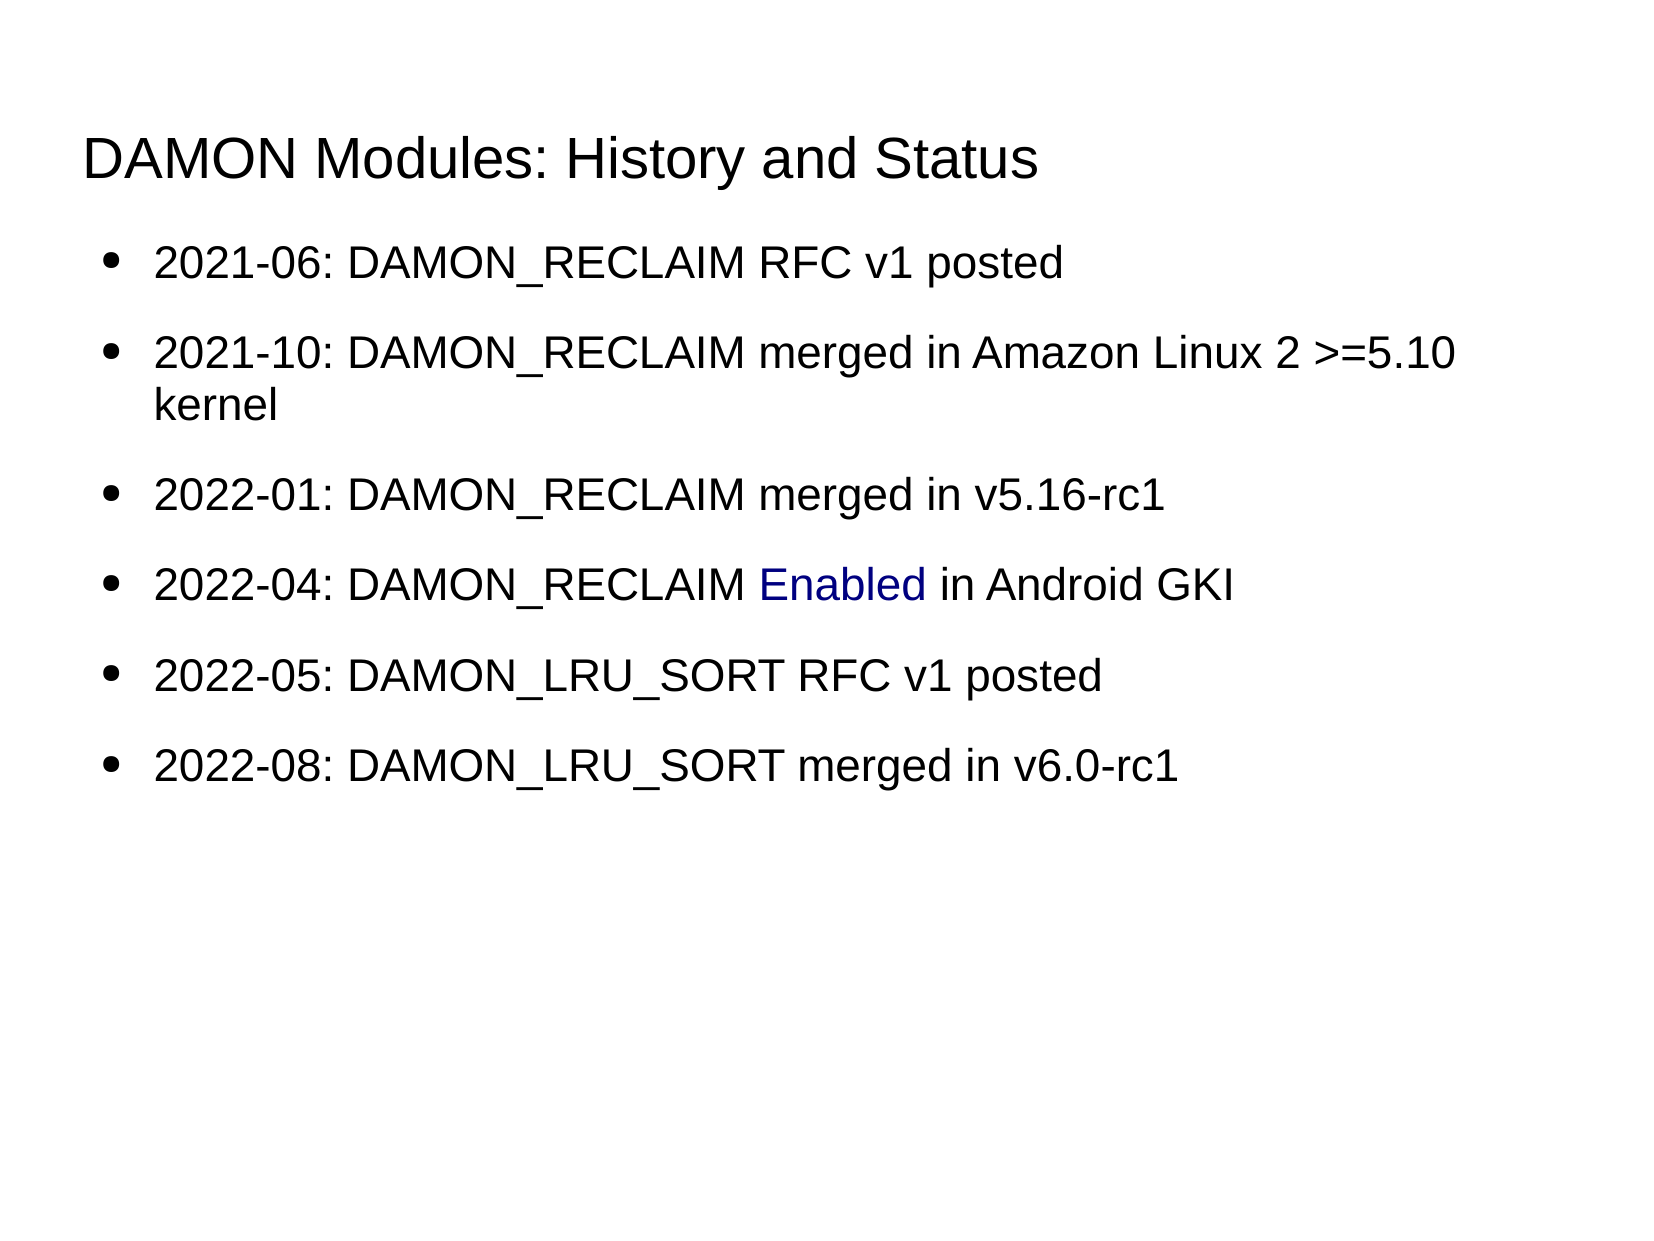

# DAMON Modules: History and Status
2021-06: DAMON_RECLAIM RFC v1 posted
2021-10: DAMON_RECLAIM merged in Amazon Linux 2 >=5.10 kernel
2022-01: DAMON_RECLAIM merged in v5.16-rc1
2022-04: DAMON_RECLAIM Enabled in Android GKI
2022-05: DAMON_LRU_SORT RFC v1 posted
2022-08: DAMON_LRU_SORT merged in v6.0-rc1